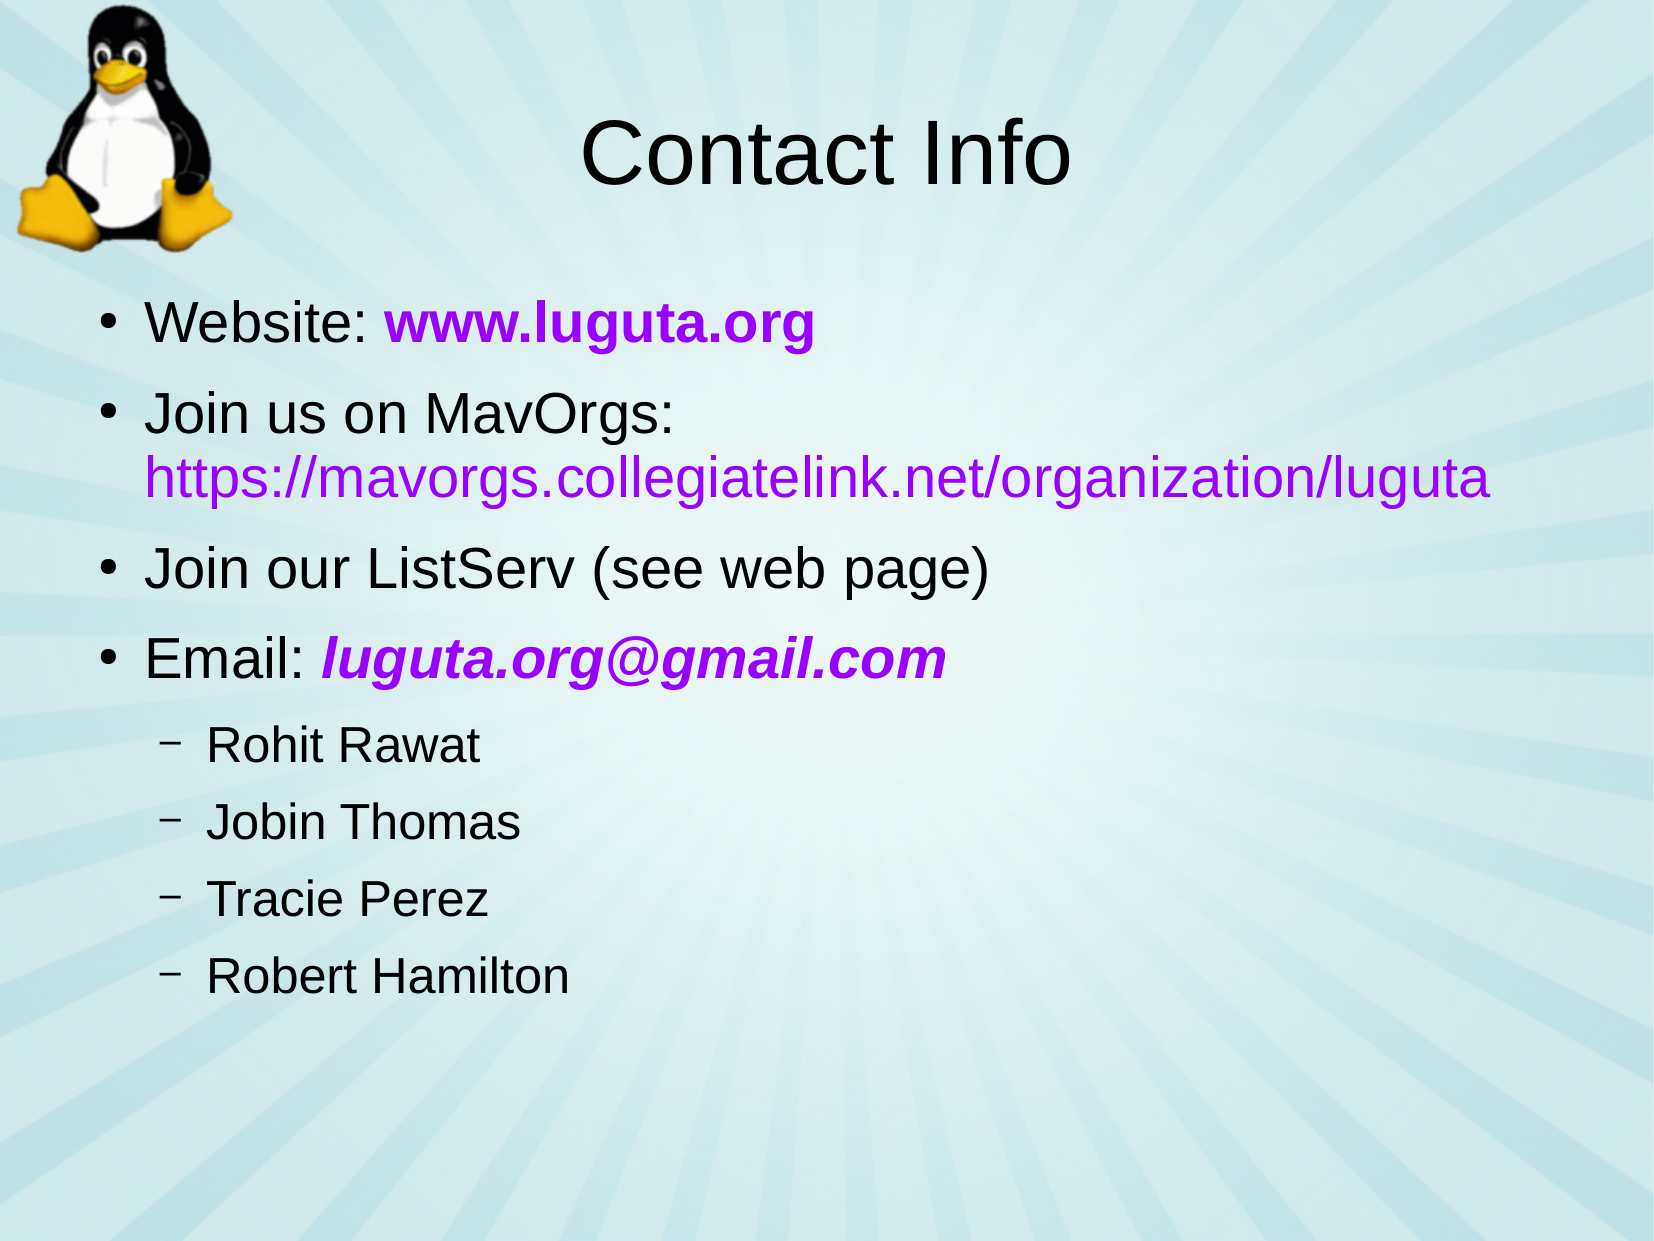

# Contact Info
Website: www.luguta.org
Join us on MavOrgs: https://mavorgs.collegiatelink.net/organization/luguta
Join our ListServ (see web page)
Email: luguta.org@gmail.com
Rohit Rawat
Jobin Thomas
Tracie Perez
Robert Hamilton